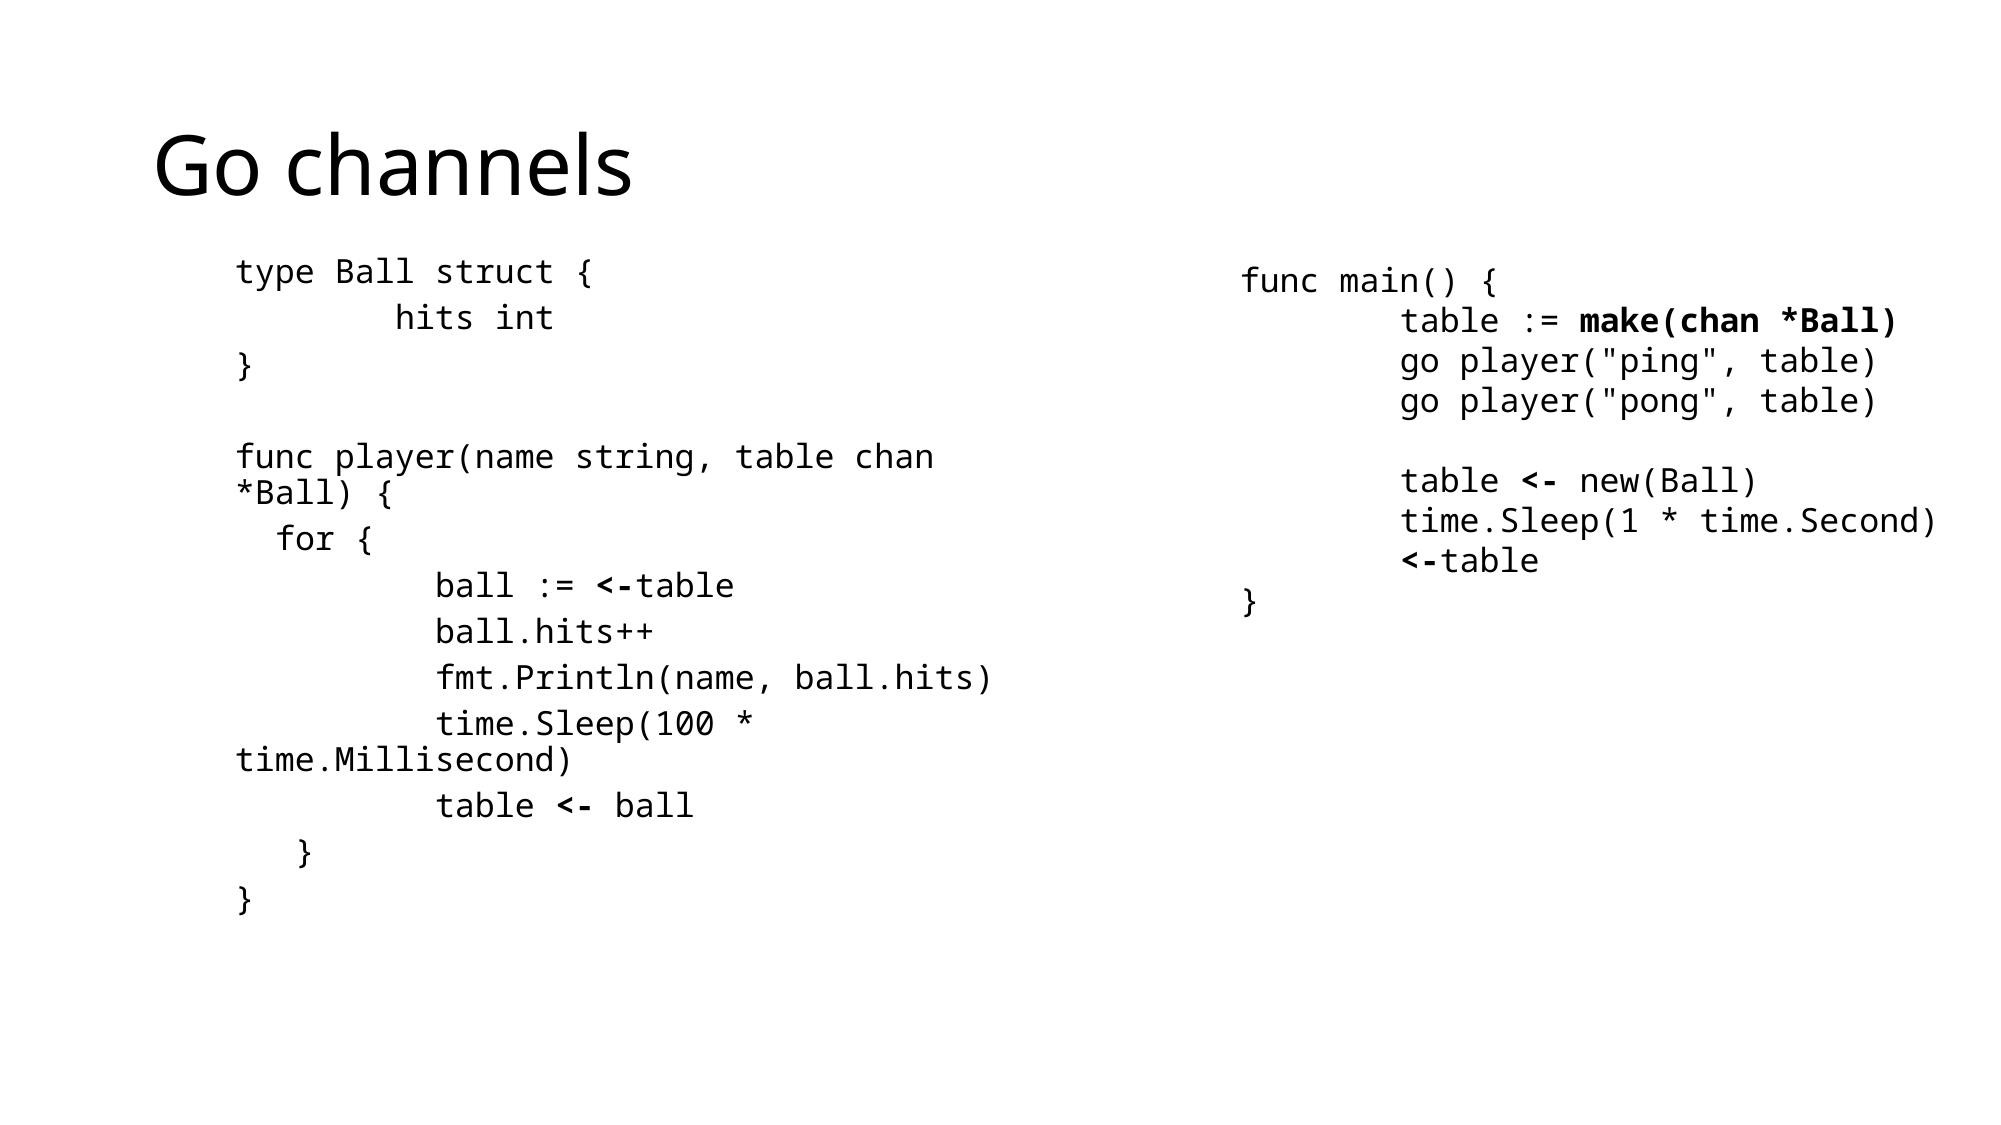

# Go channels
type Ball struct {
 hits int
}
func player(name string, table chan *Ball) {
 for {
 ball := <-table
 ball.hits++
 fmt.Println(name, ball.hits)
 time.Sleep(100 * time.Millisecond)
 table <- ball
 }
}
func main() {
 table := make(chan *Ball)
 go player("ping", table)
 go player("pong", table)
 table <- new(Ball)
 time.Sleep(1 * time.Second)
 <-table
}